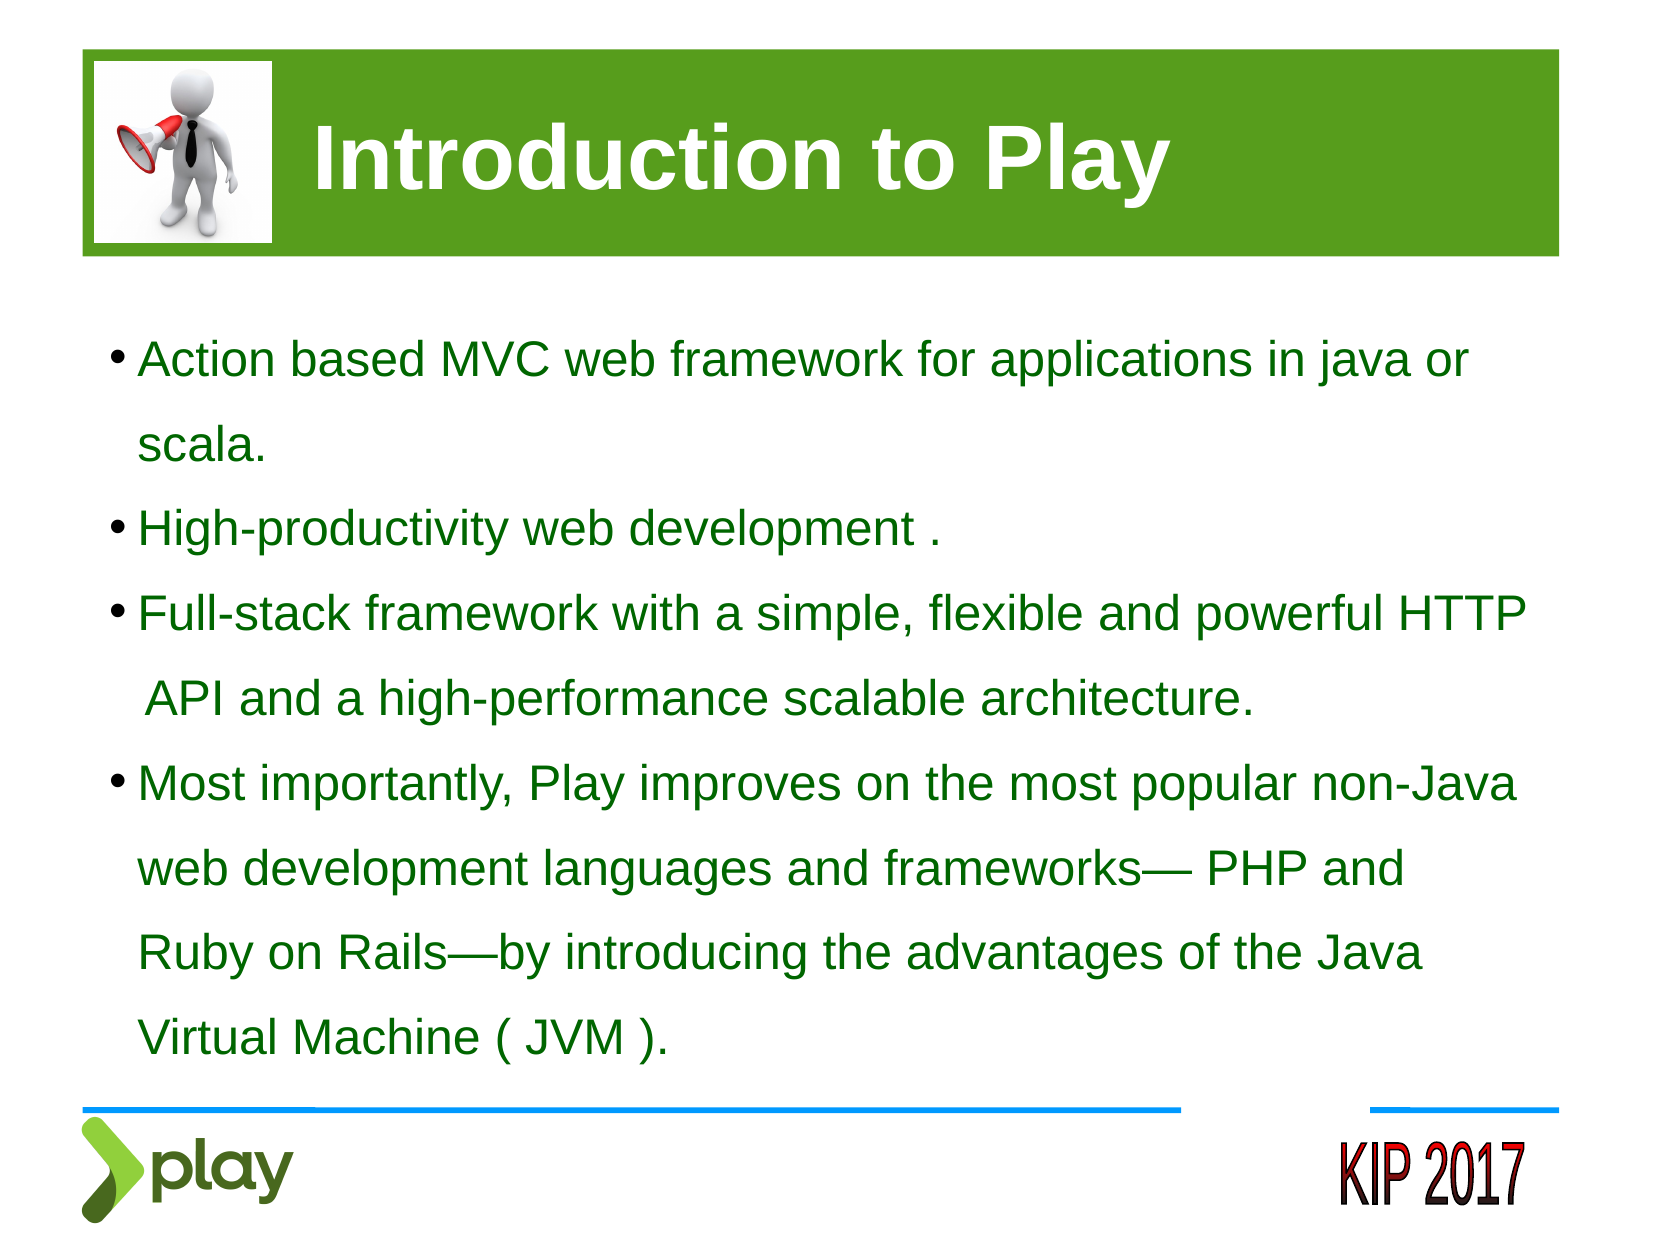

# Introduction to Play
Action based MVC web framework for applications in java or
scala.
High-productivity web development .
Full-stack framework with a simple, flexible and powerful HTTP
API and a high-performance scalable architecture.
Most importantly, Play improves on the most popular non-Java
web development languages and frameworks— PHP and
Ruby on Rails—by introducing the advantages of the Java
Virtual Machine ( JVM ).